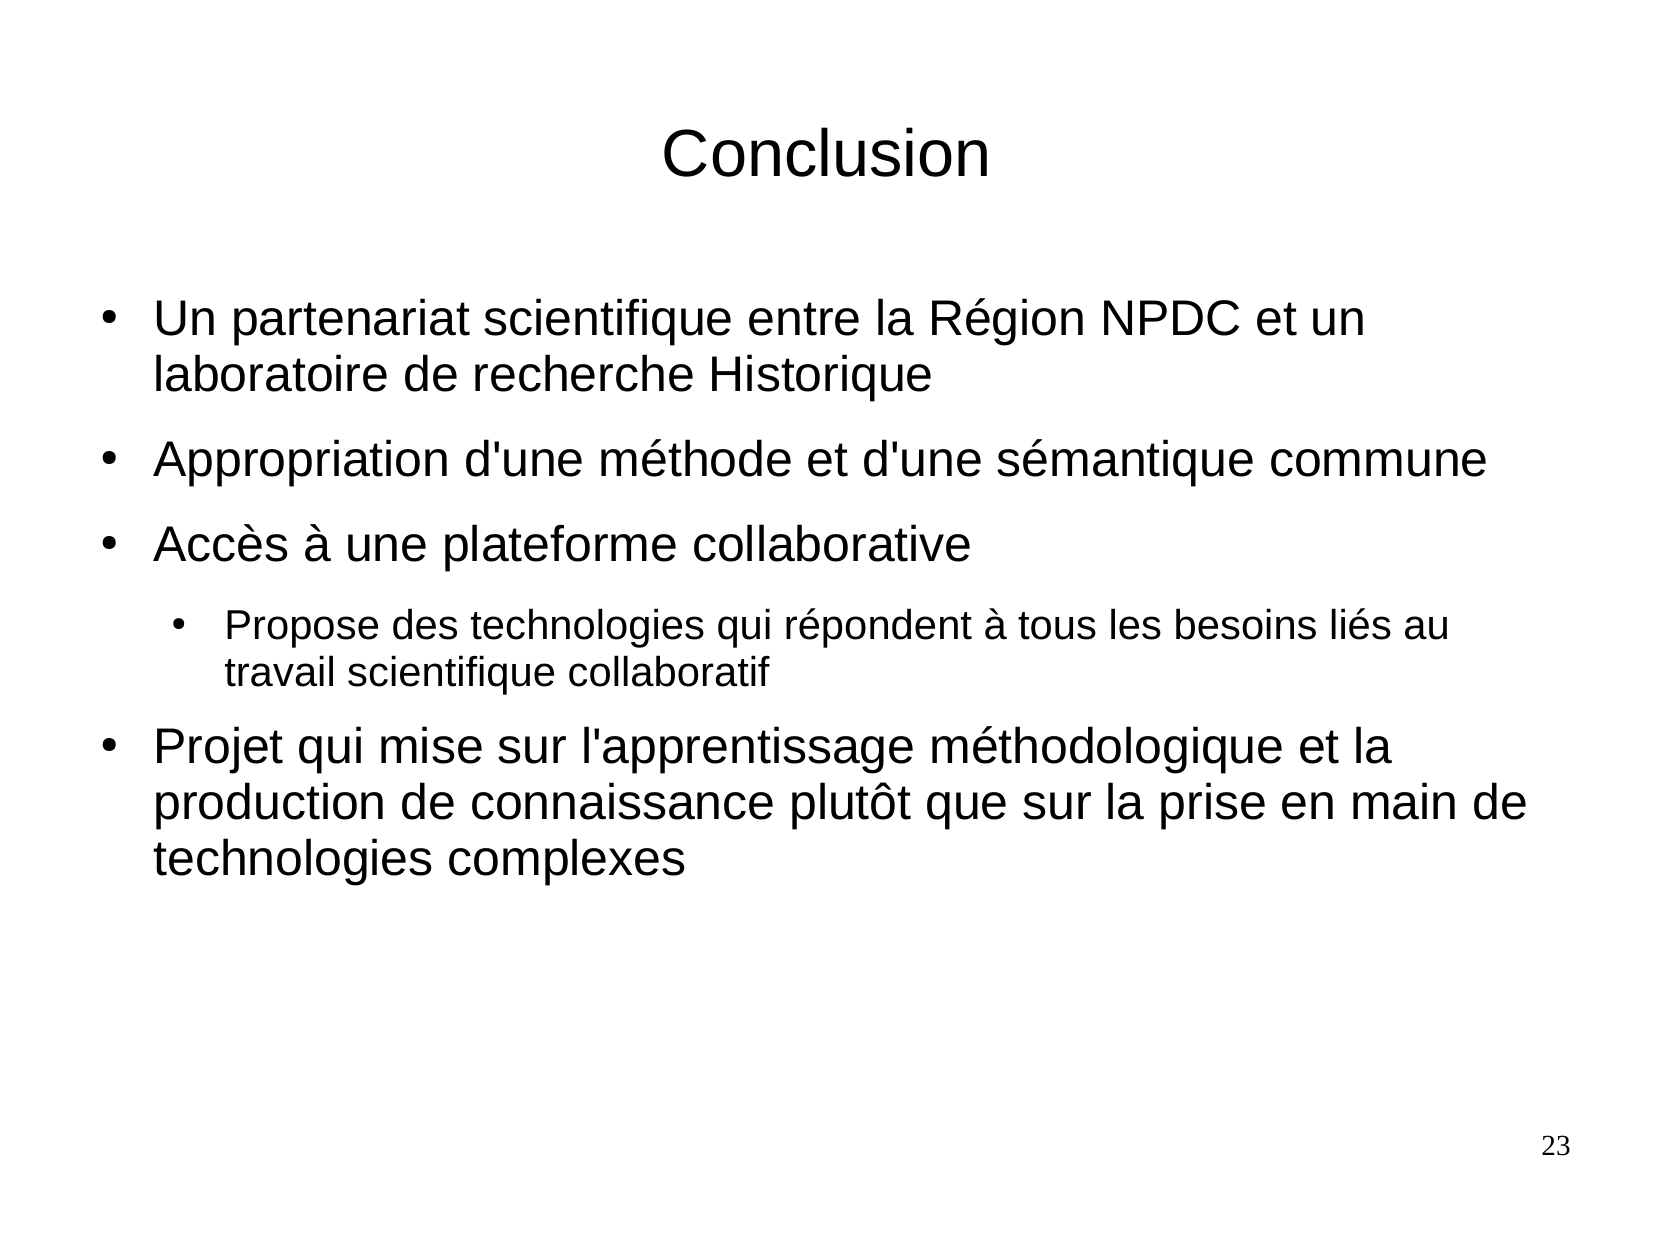

# Conclusion
Un partenariat scientifique entre la Région NPDC et un laboratoire de recherche Historique
Appropriation d'une méthode et d'une sémantique commune
Accès à une plateforme collaborative
Propose des technologies qui répondent à tous les besoins liés au travail scientifique collaboratif
Projet qui mise sur l'apprentissage méthodologique et la production de connaissance plutôt que sur la prise en main de technologies complexes
23